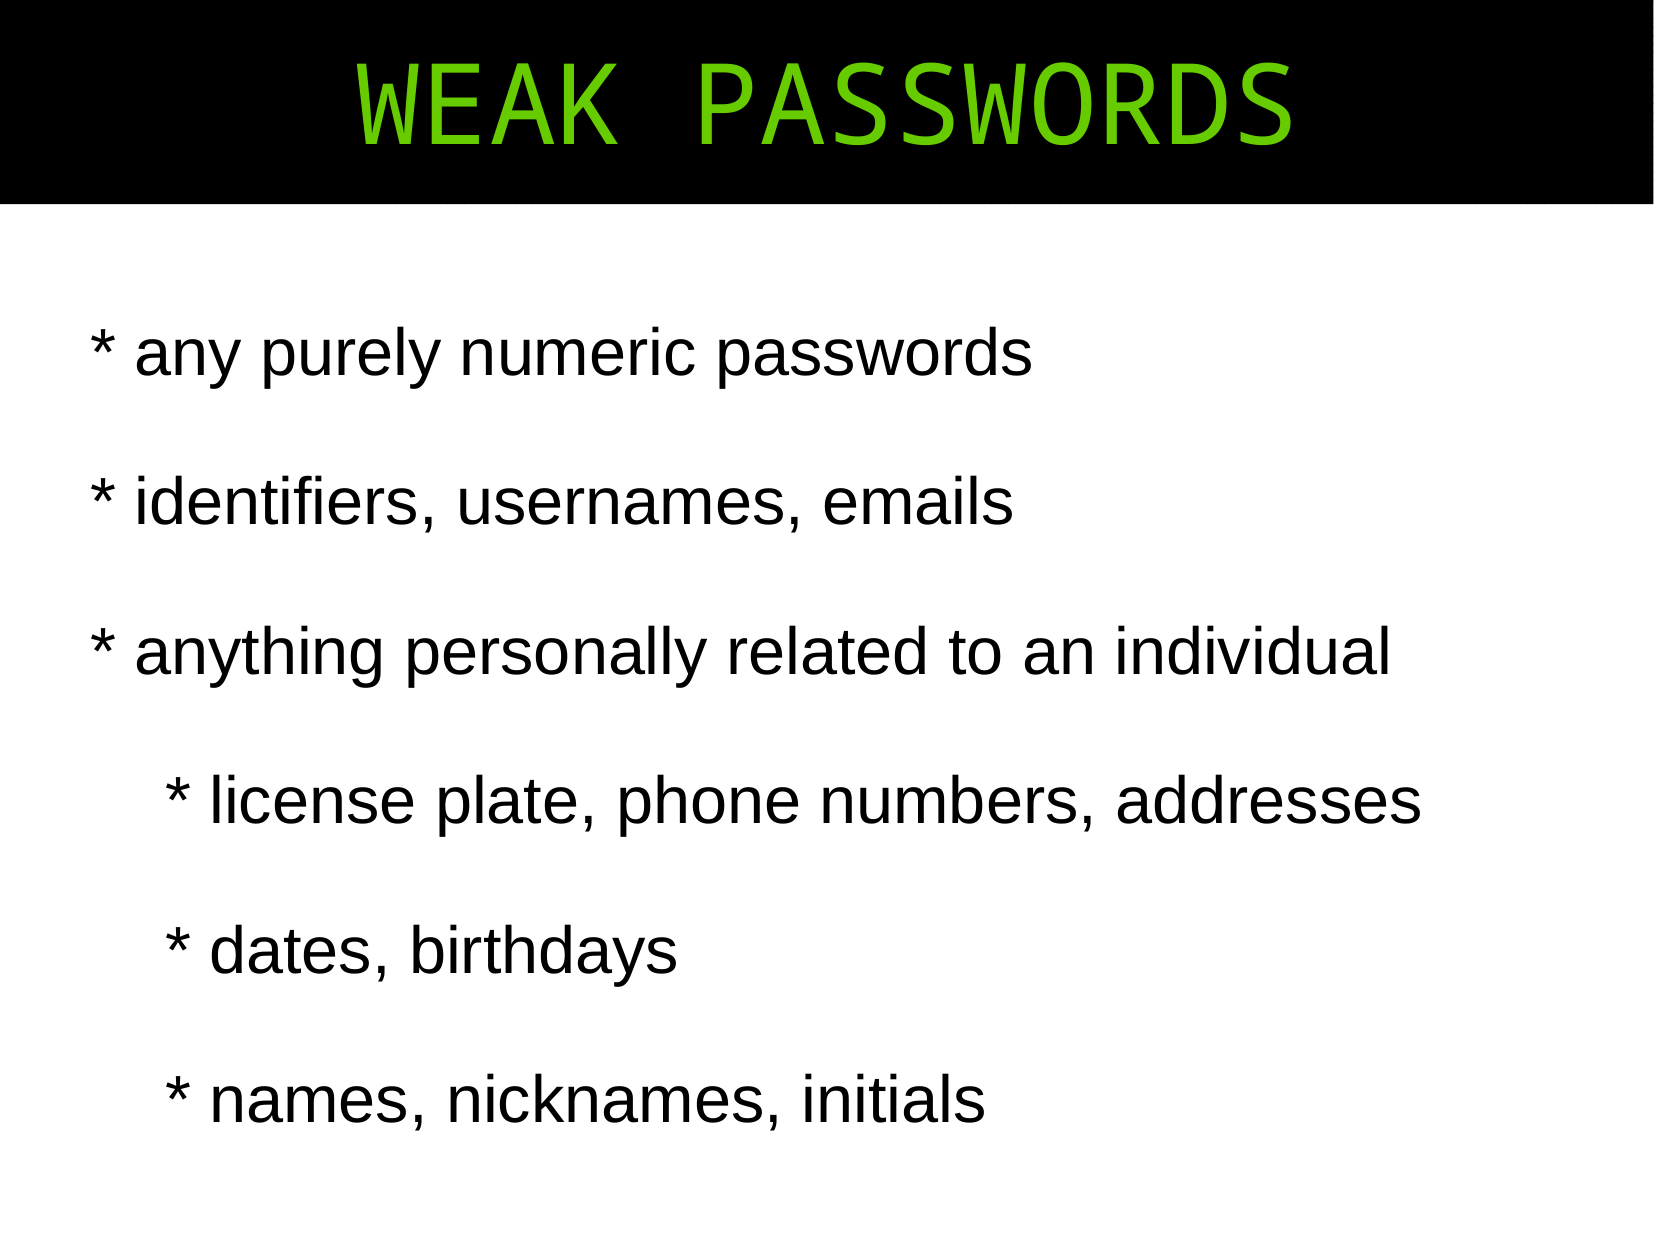

# WEAK PASSWORDS
* any purely numeric passwords
* identifiers, usernames, emails
* anything personally related to an individual
	* license plate, phone numbers, addresses
 	* dates, birthdays
	* names, nicknames, initials